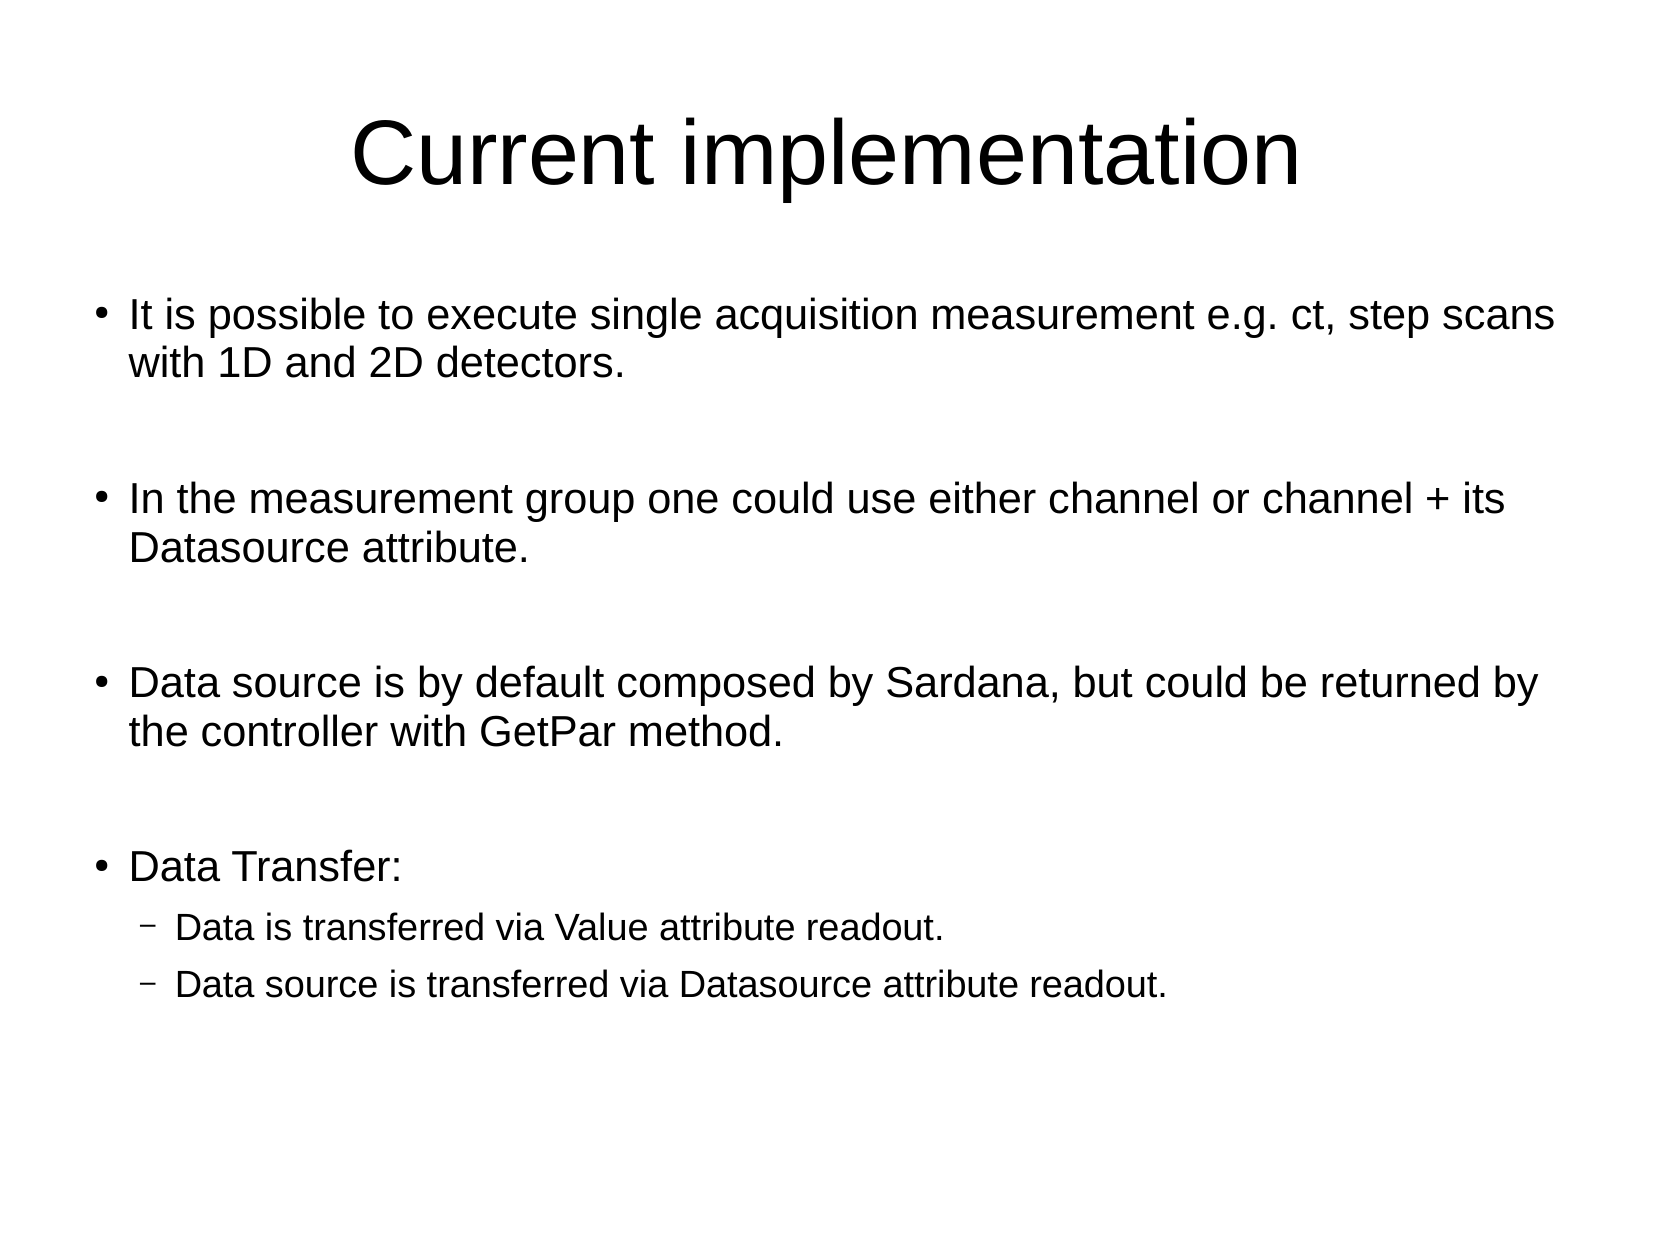

# Current implementation
It is possible to execute single acquisition measurement e.g. ct, step scans with 1D and 2D detectors.
In the measurement group one could use either channel or channel + its Datasource attribute.
Data source is by default composed by Sardana, but could be returned by the controller with GetPar method.
Data Transfer:
Data is transferred via Value attribute readout.
Data source is transferred via Datasource attribute readout.